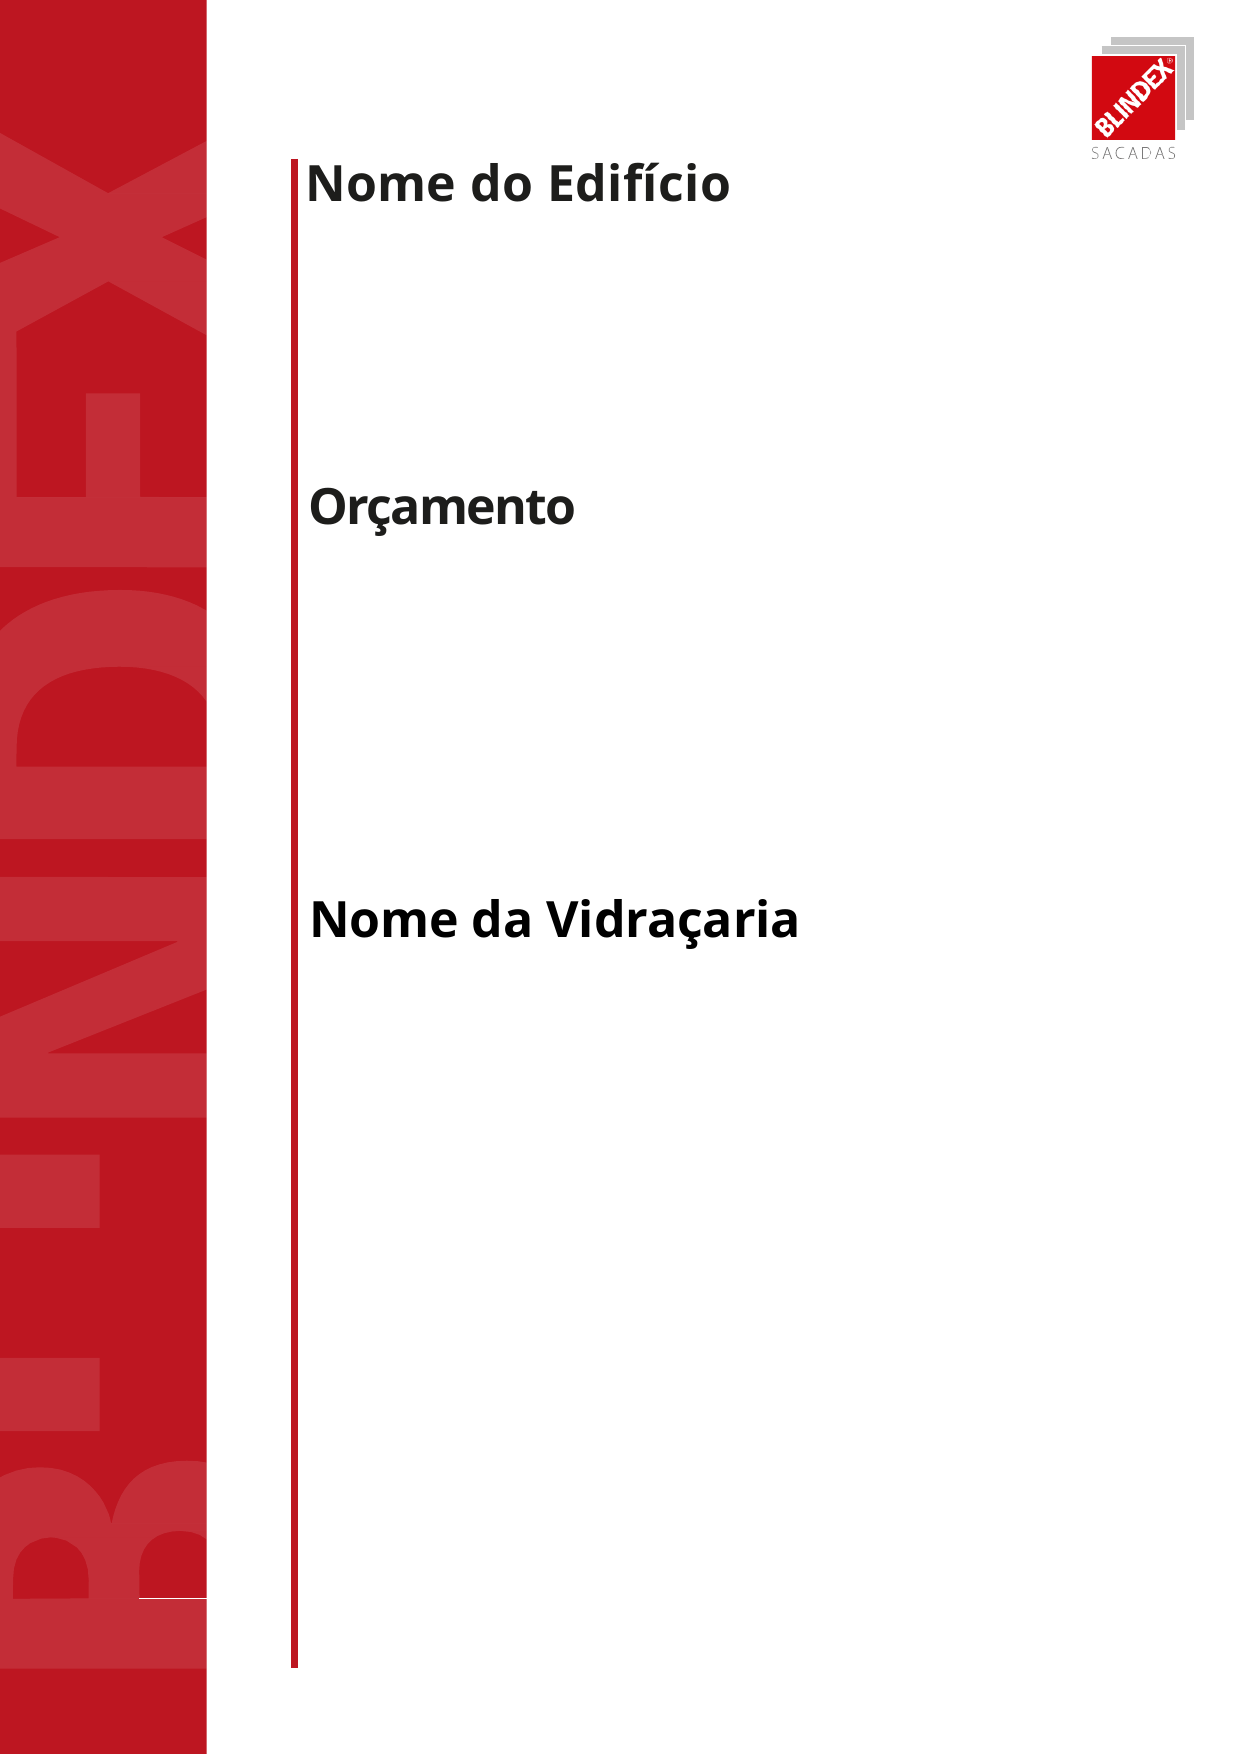

Nome do Edifício
Orçamento
Nome da Vidraçaria